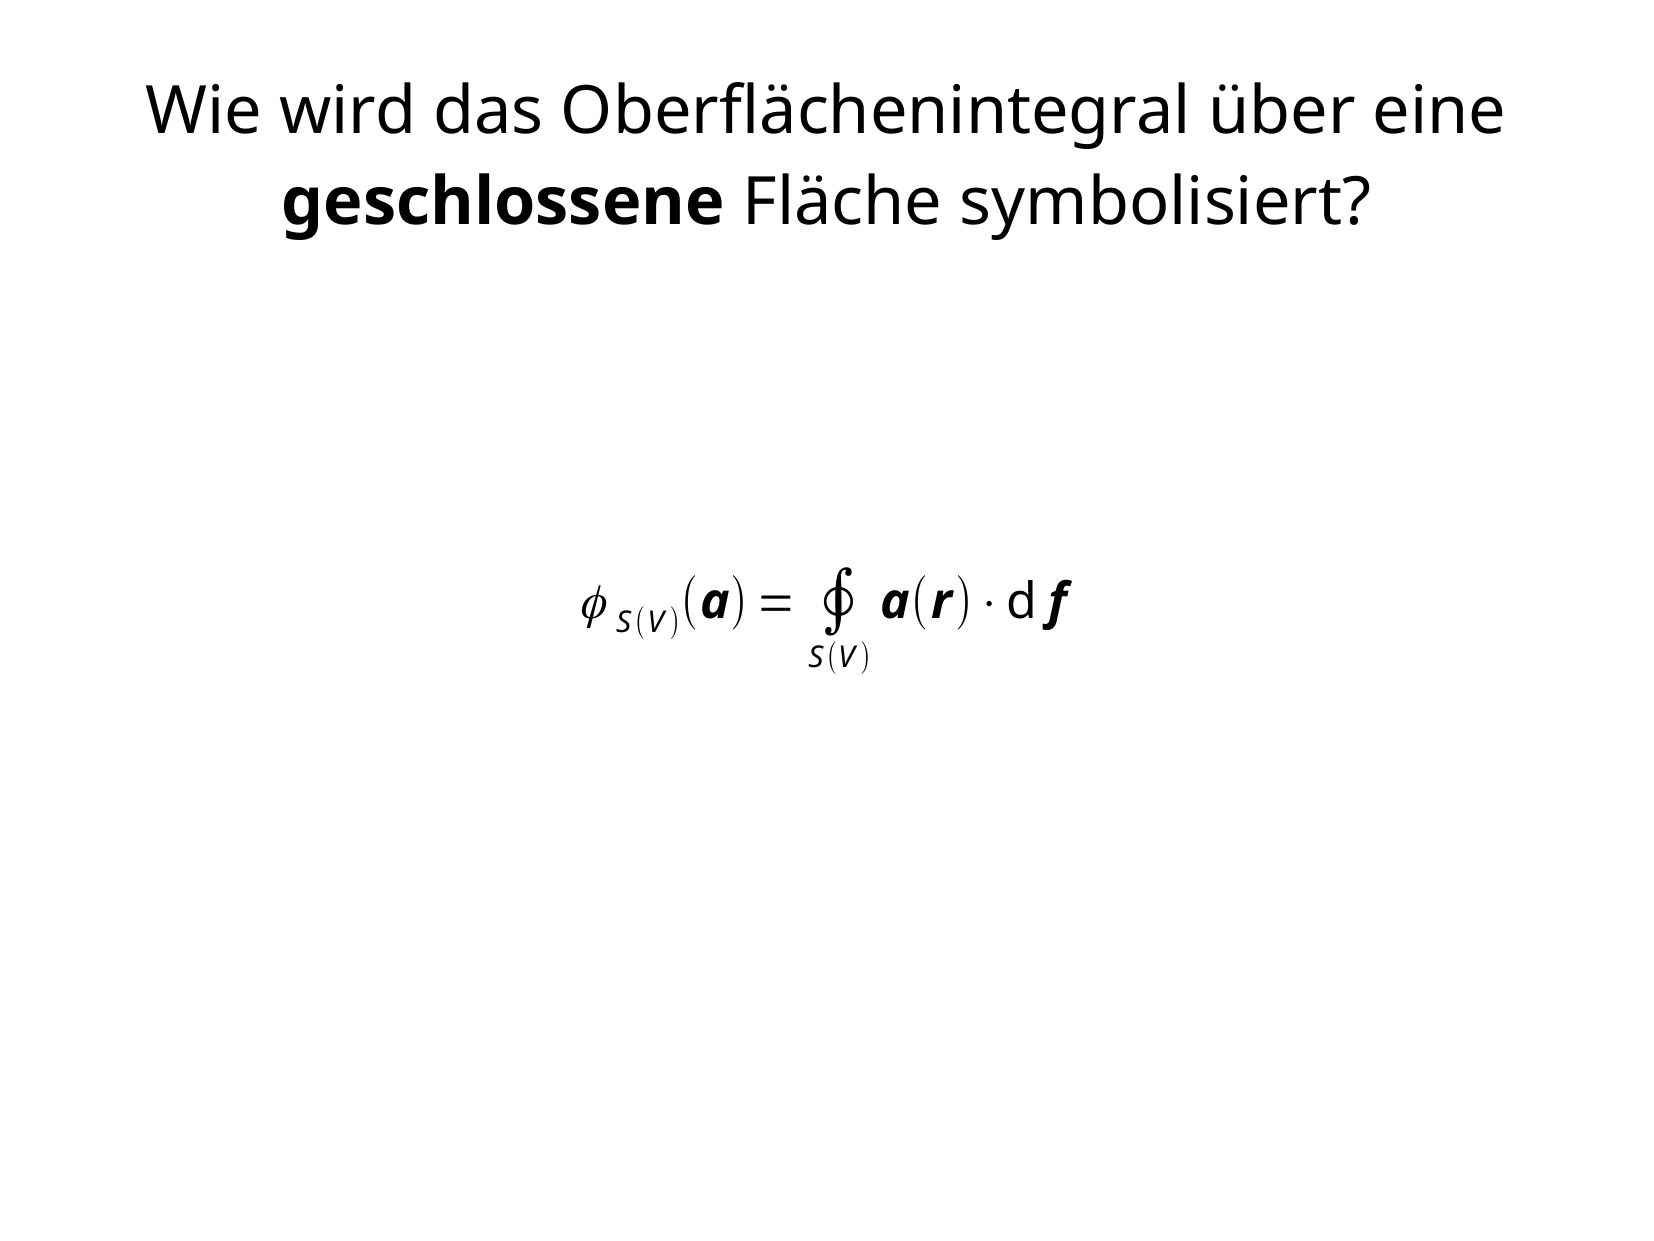

# Wie wird das Oberflächenintegral über eine geschlossene Fläche symbolisiert?